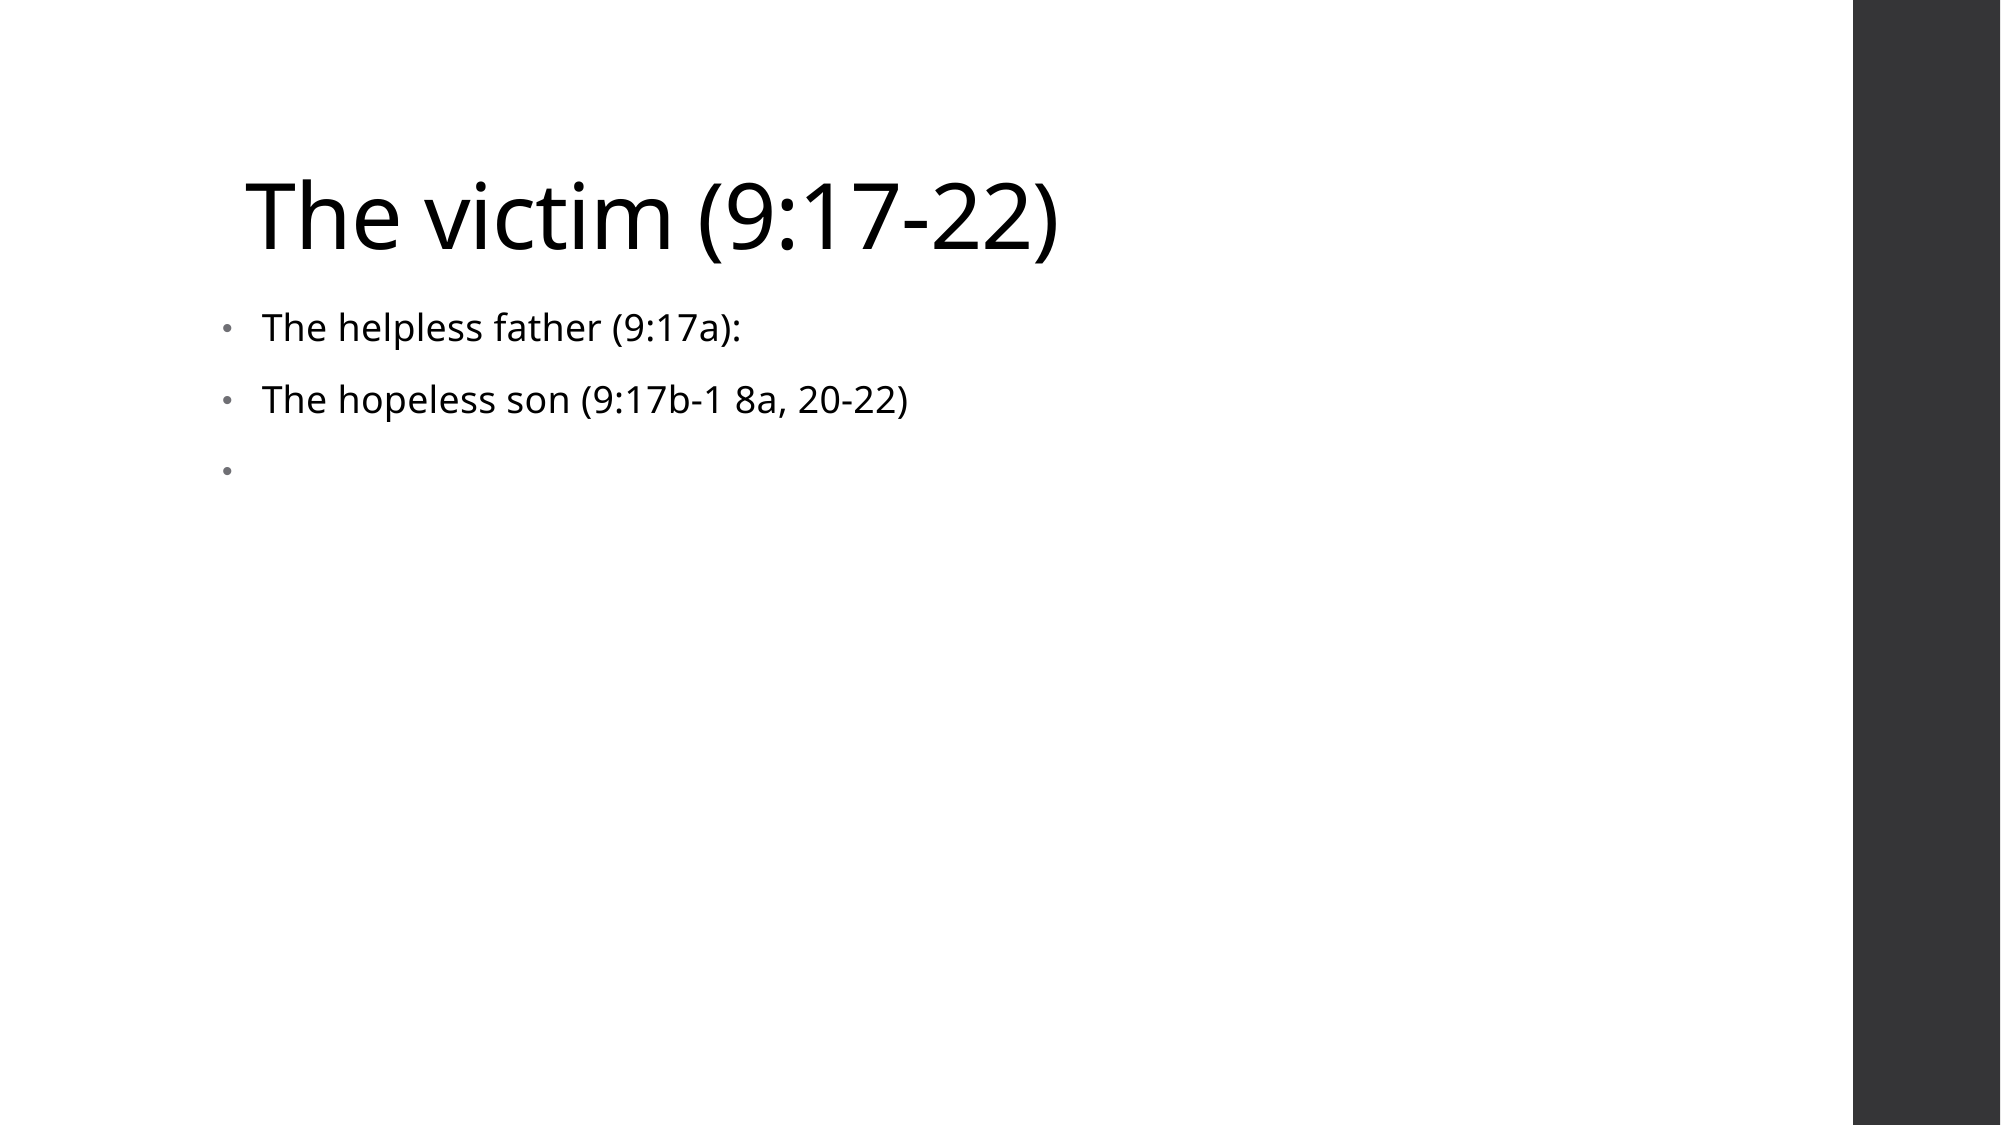

# The victim (9:17-22)
 The helpless father (9:17a):
 The hopeless son (9:17b-1 8a, 20-22)